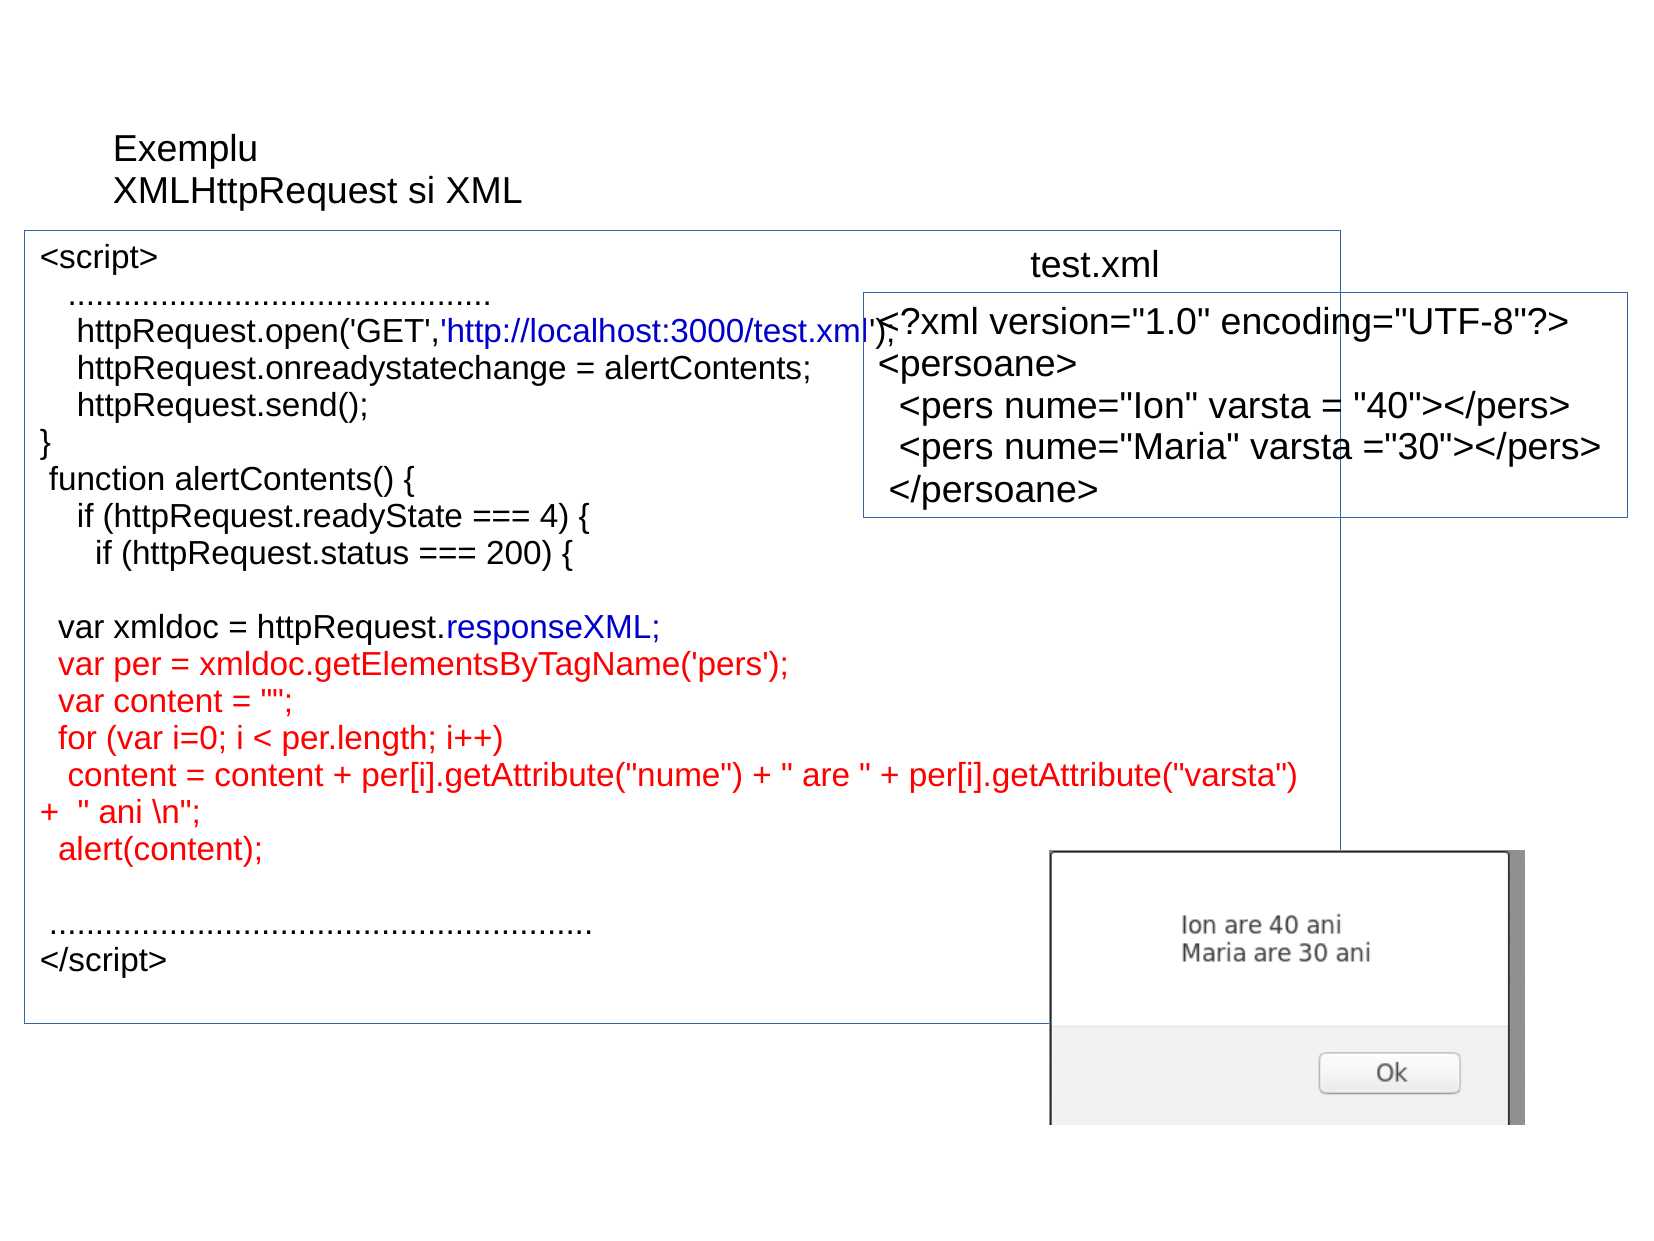

Exemplu XMLHttpRequest si XML
<script>
 ..............................................
 httpRequest.open('GET','http://localhost:3000/test.xml');
 httpRequest.onreadystatechange = alertContents;
 httpRequest.send();
}
 function alertContents() {
 if (httpRequest.readyState === 4) {
 if (httpRequest.status === 200) {
 var xmldoc = httpRequest.responseXML;
 var per = xmldoc.getElementsByTagName('pers');
 var content = "";
 for (var i=0; i < per.length; i++)
 content = content + per[i].getAttribute("nume") + " are " + per[i].getAttribute("varsta") + " ani \n";
 alert(content);
 ...........................................................
</script>
test.xml
<?xml version="1.0" encoding="UTF-8"?>
<persoane>
 <pers nume="Ion" varsta = "40"></pers>
 <pers nume="Maria" varsta ="30"></pers>
 </persoane>